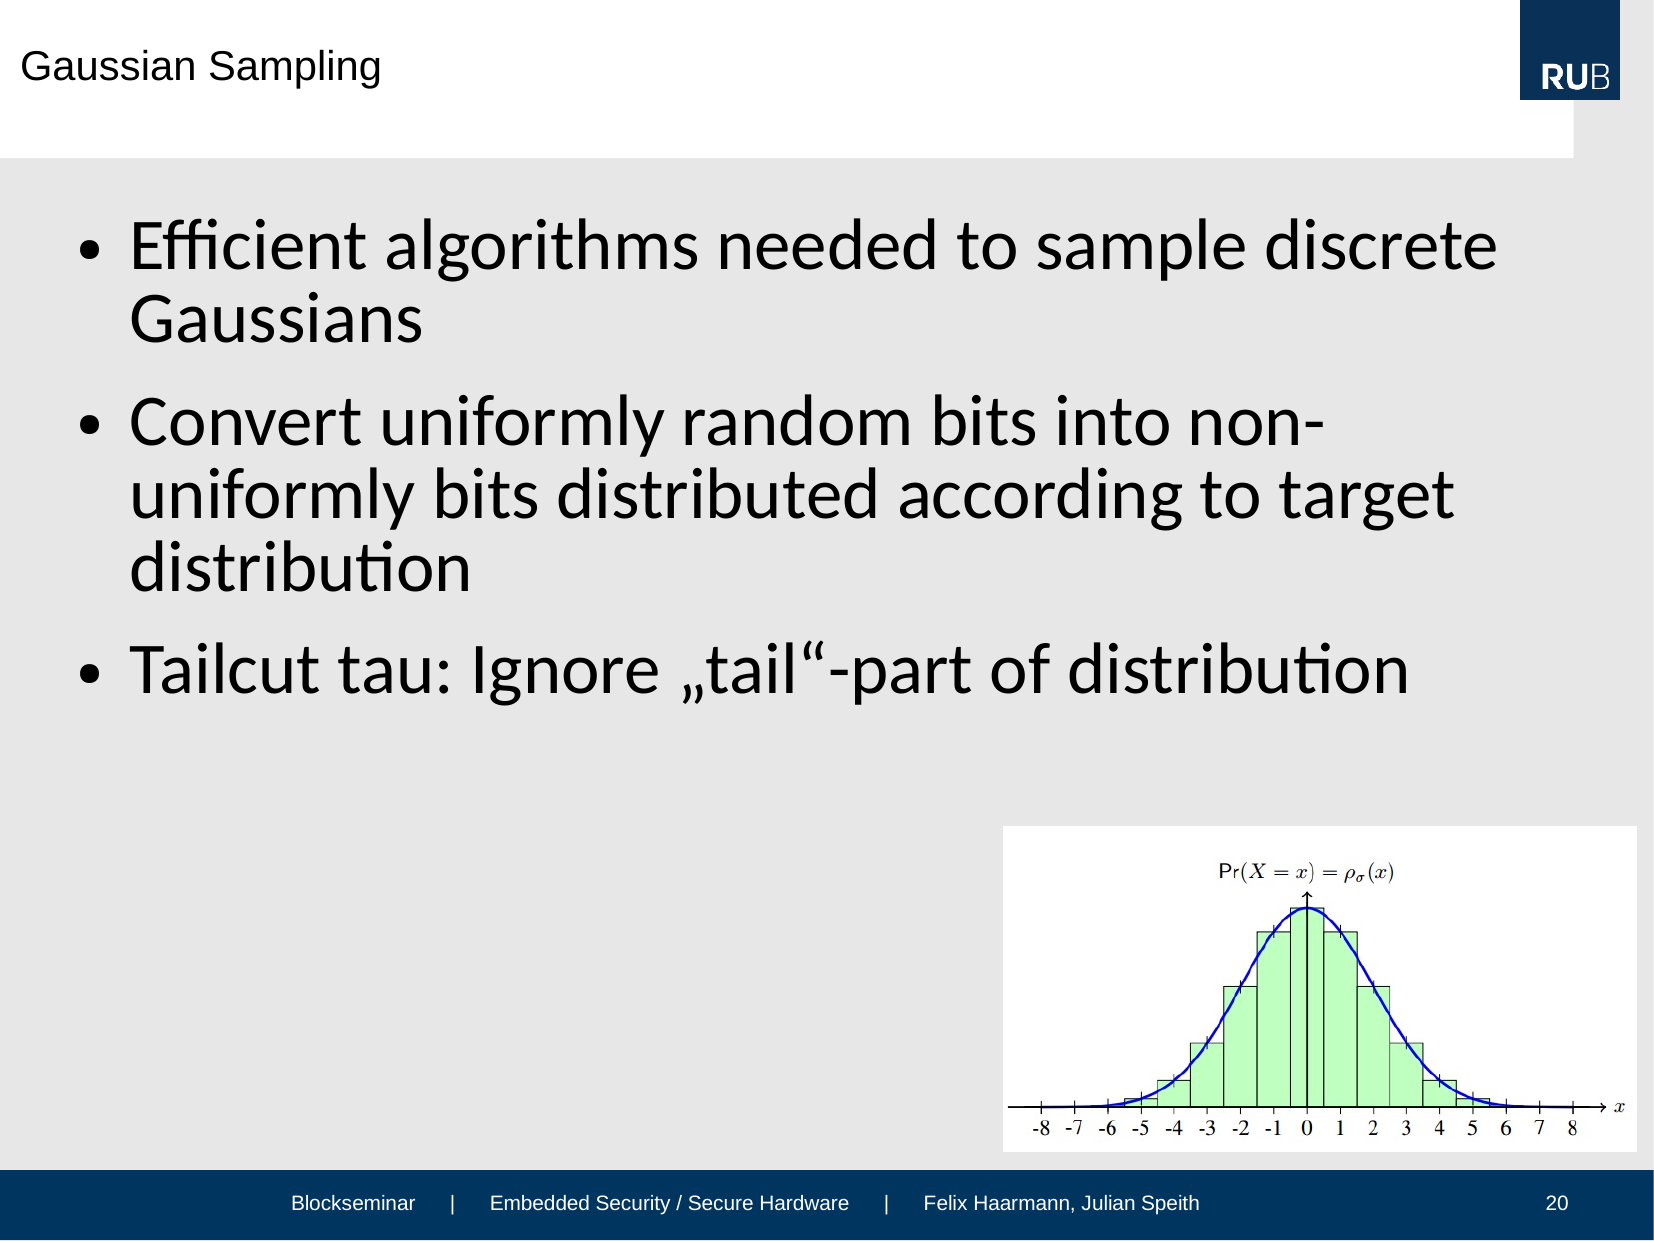

# Gaussian Sampling
Efficient algorithms needed to sample discrete Gaussians
Convert uniformly random bits into non-uniformly bits distributed according to target distribution
Tailcut tau: Ignore „tail“-part of distribution